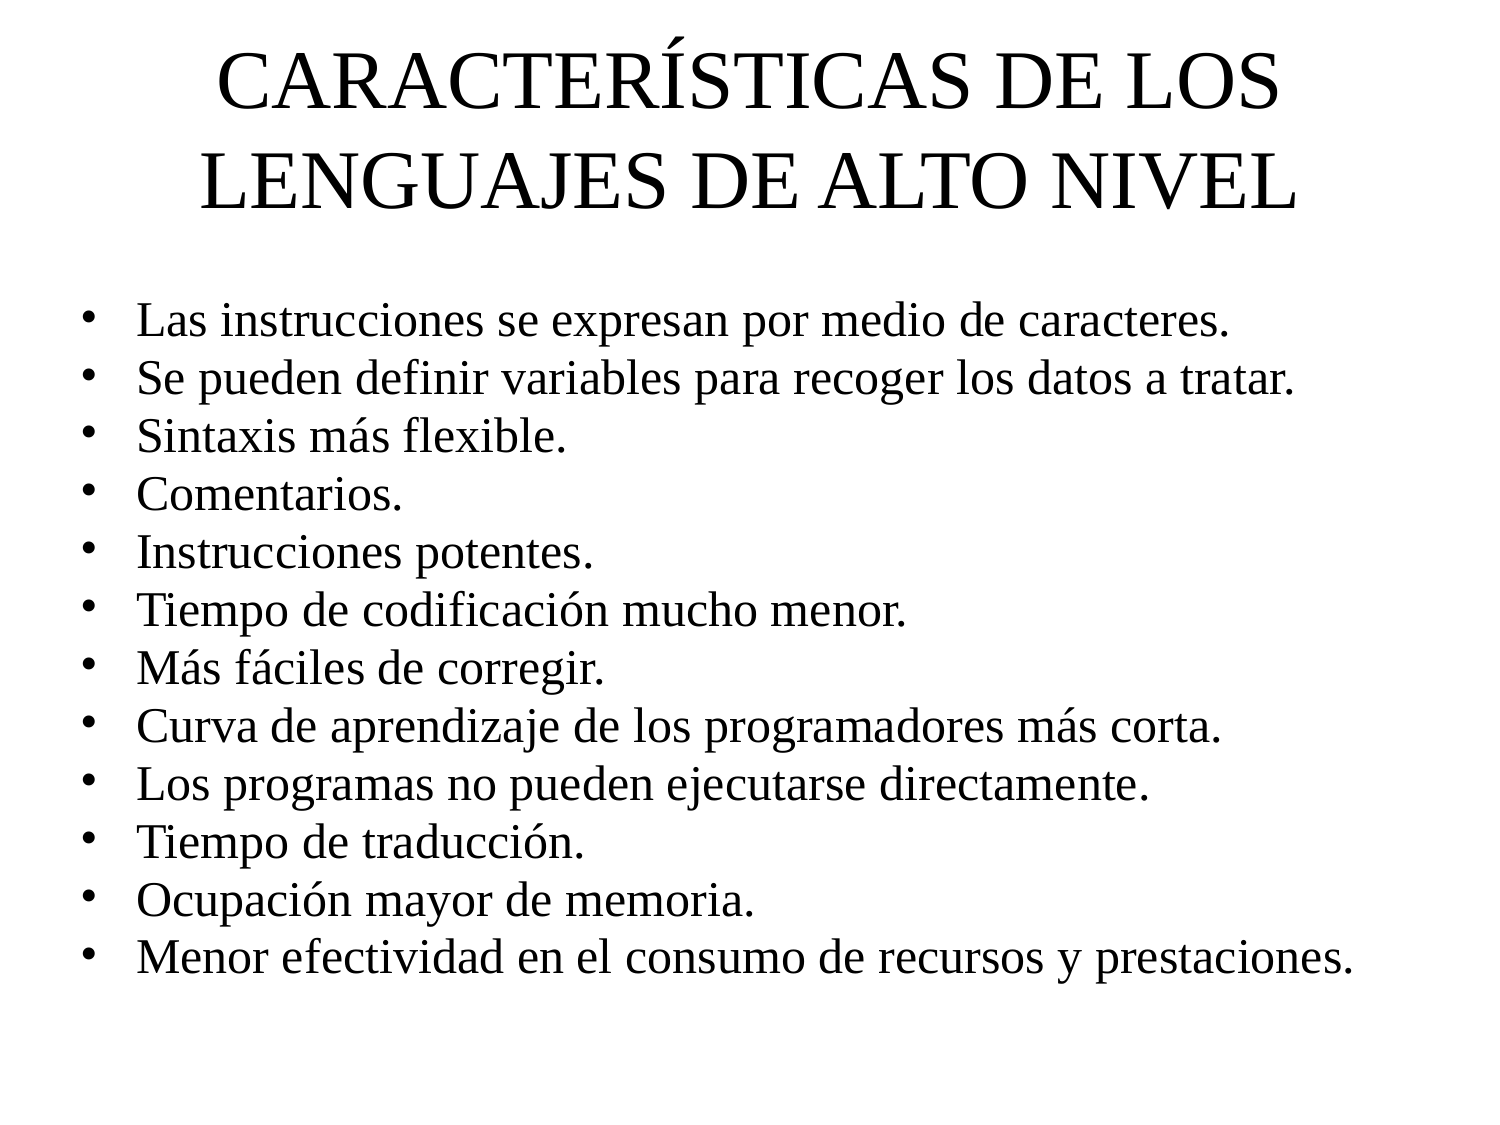

# CARACTERÍSTICAS DE LOS LENGUAJES DE ALTO NIVEL
Las instrucciones se expresan por medio de caracteres.
Se pueden definir variables para recoger los datos a tratar.
Sintaxis más flexible.
Comentarios.
Instrucciones potentes.
Tiempo de codificación mucho menor.
Más fáciles de corregir.
Curva de aprendizaje de los programadores más corta.
Los programas no pueden ejecutarse directamente.
Tiempo de traducción.
Ocupación mayor de memoria.
Menor efectividad en el consumo de recursos y prestaciones.